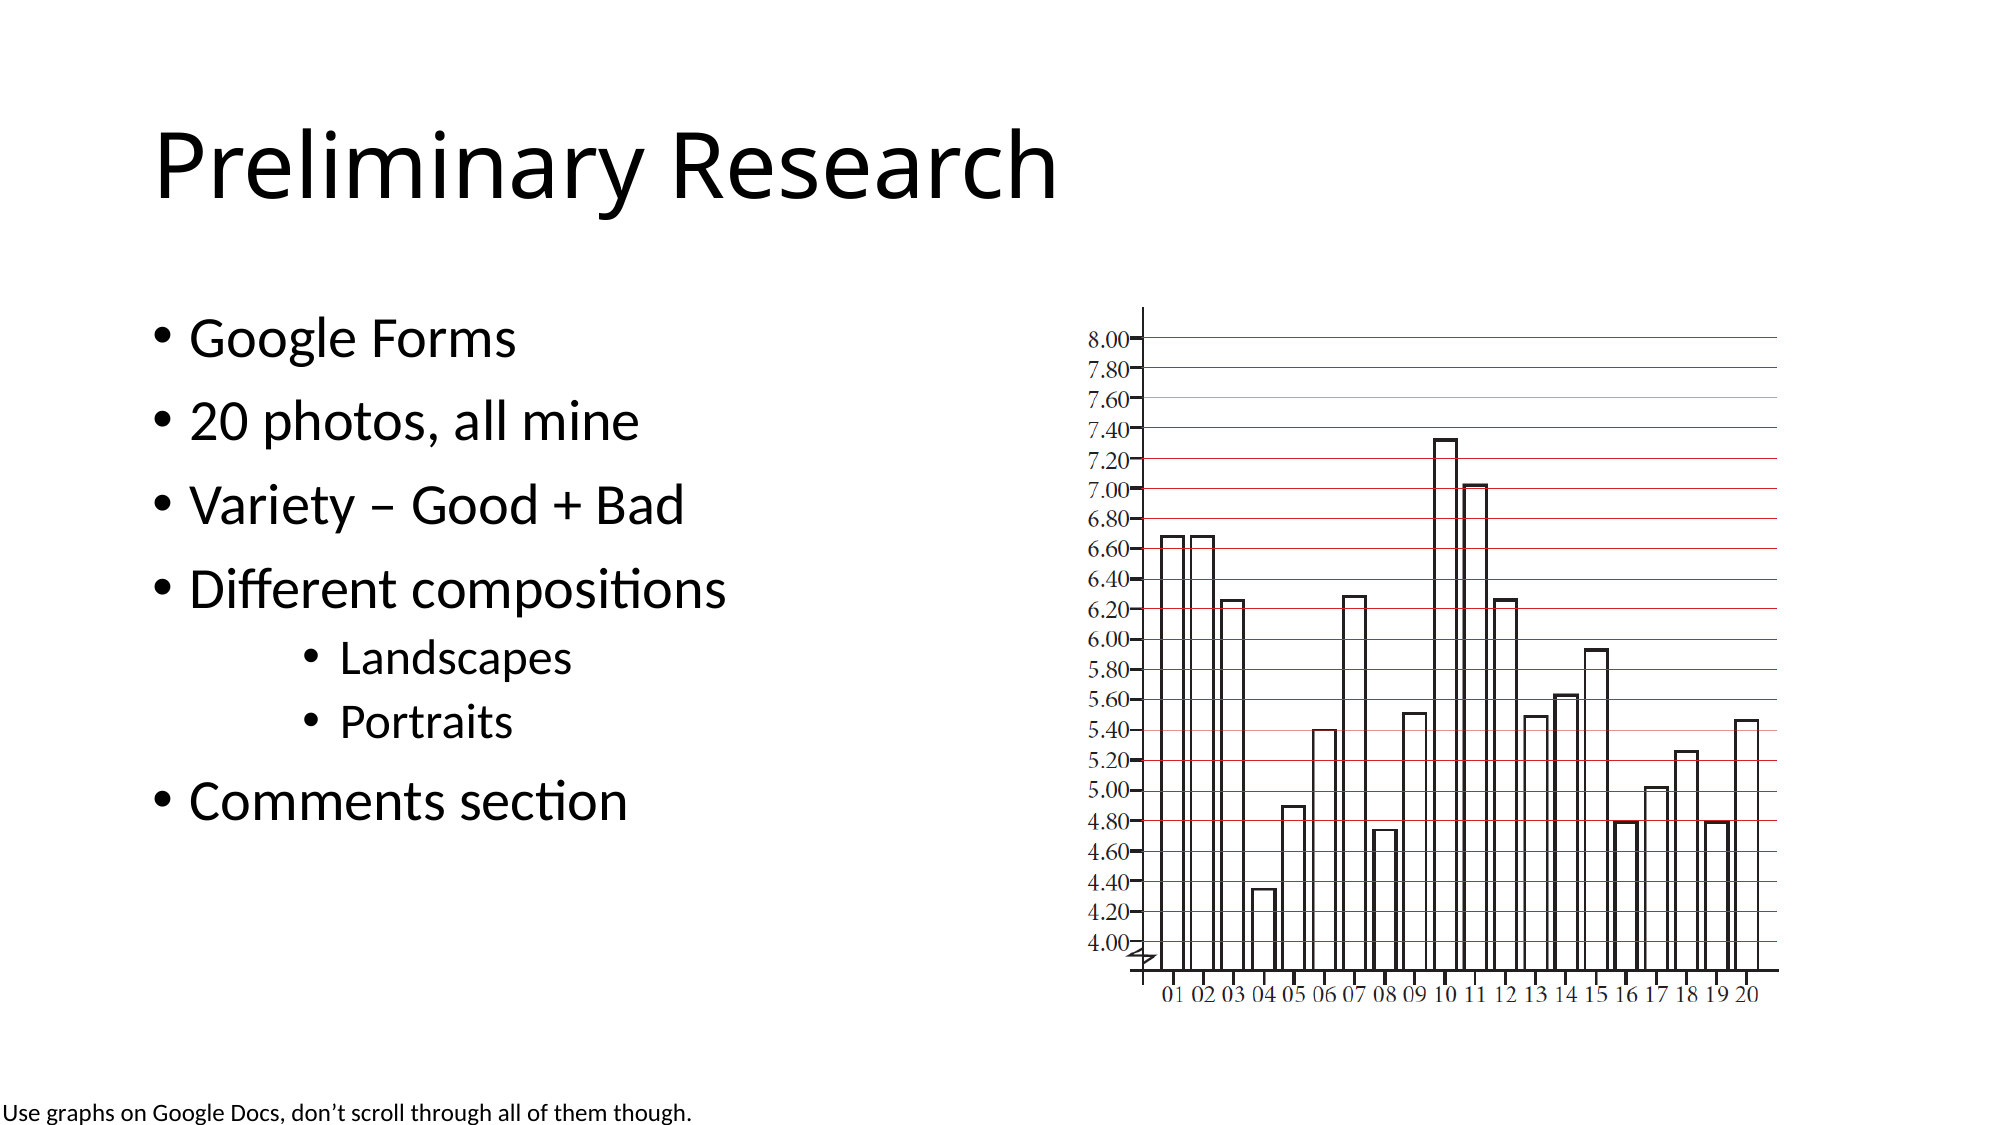

# Preliminary Research
Google Forms
20 photos, all mine
Variety – Good + Bad
Different compositions
Landscapes
Portraits
Comments section
Use graphs on Google Docs, don’t scroll through all of them though.